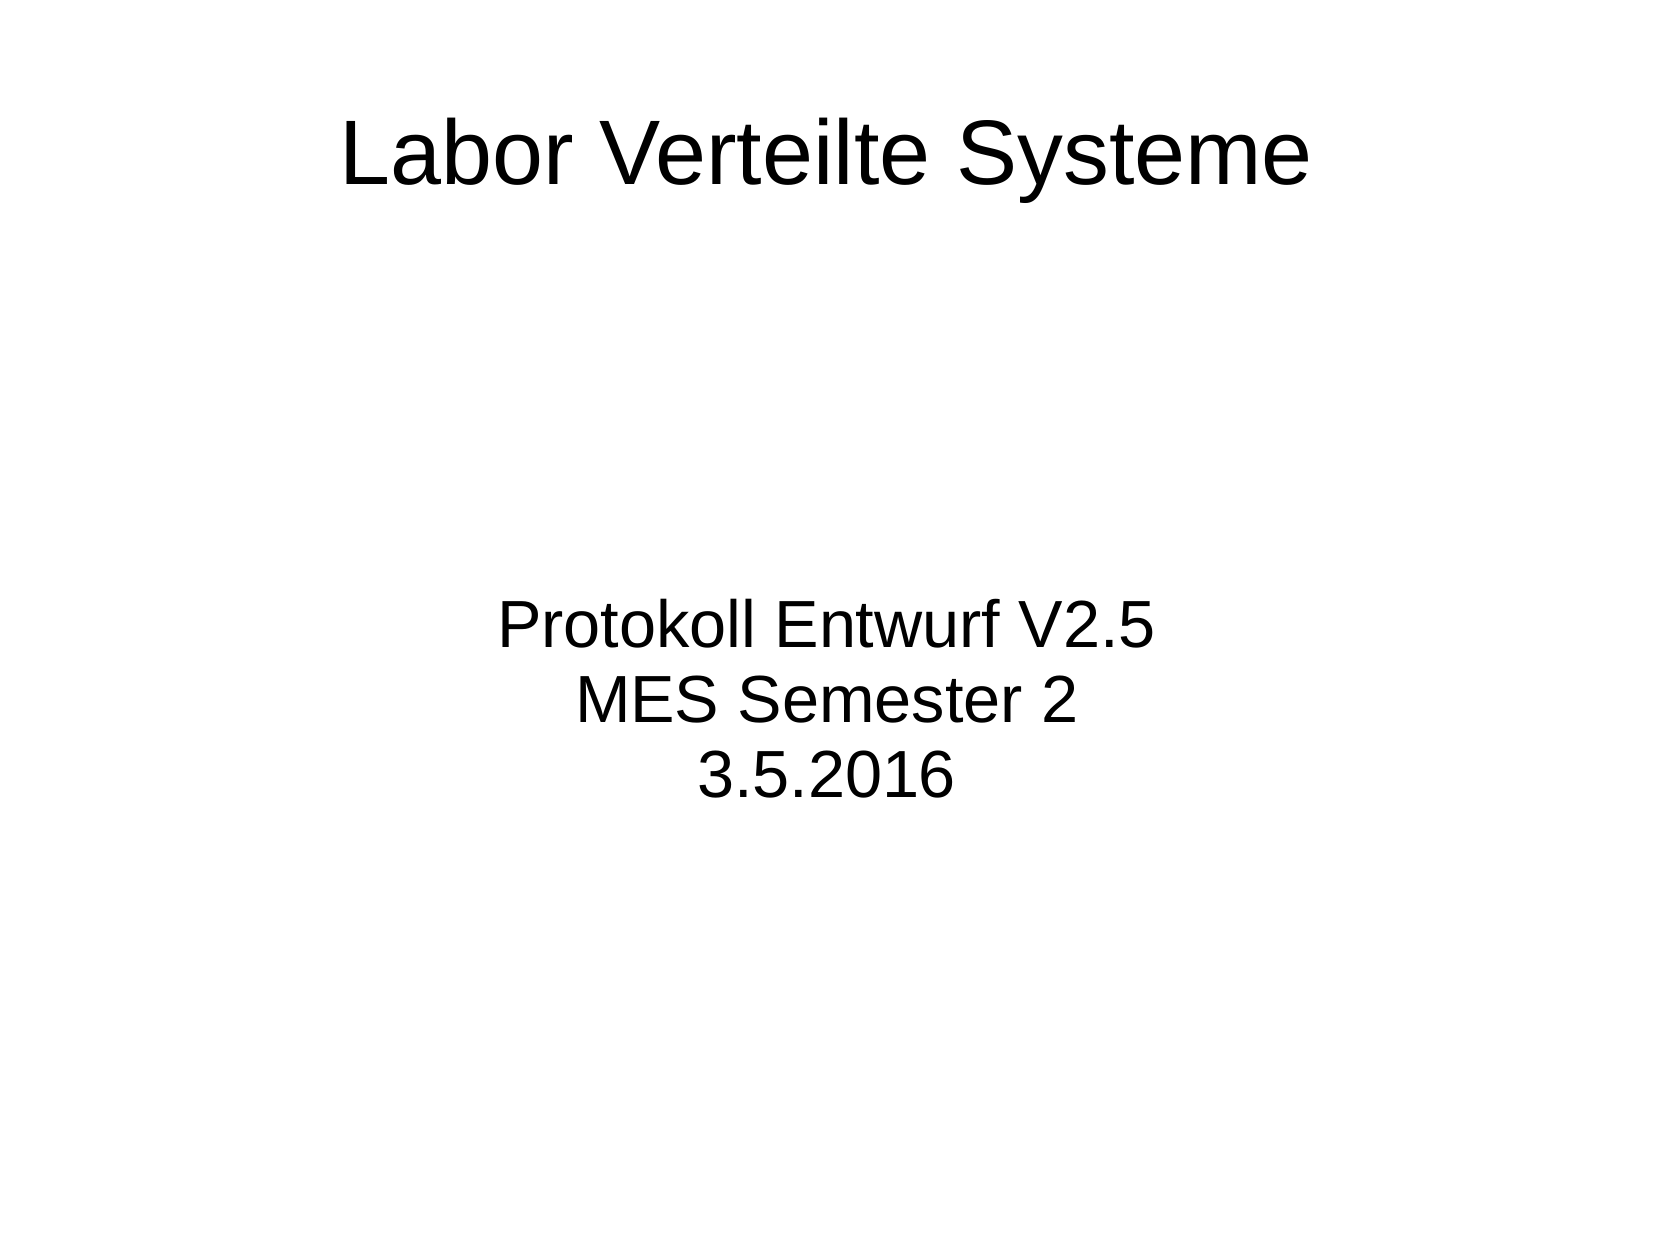

# Labor Verteilte Systeme
Protokoll Entwurf V2.5
MES Semester 2
3.5.2016